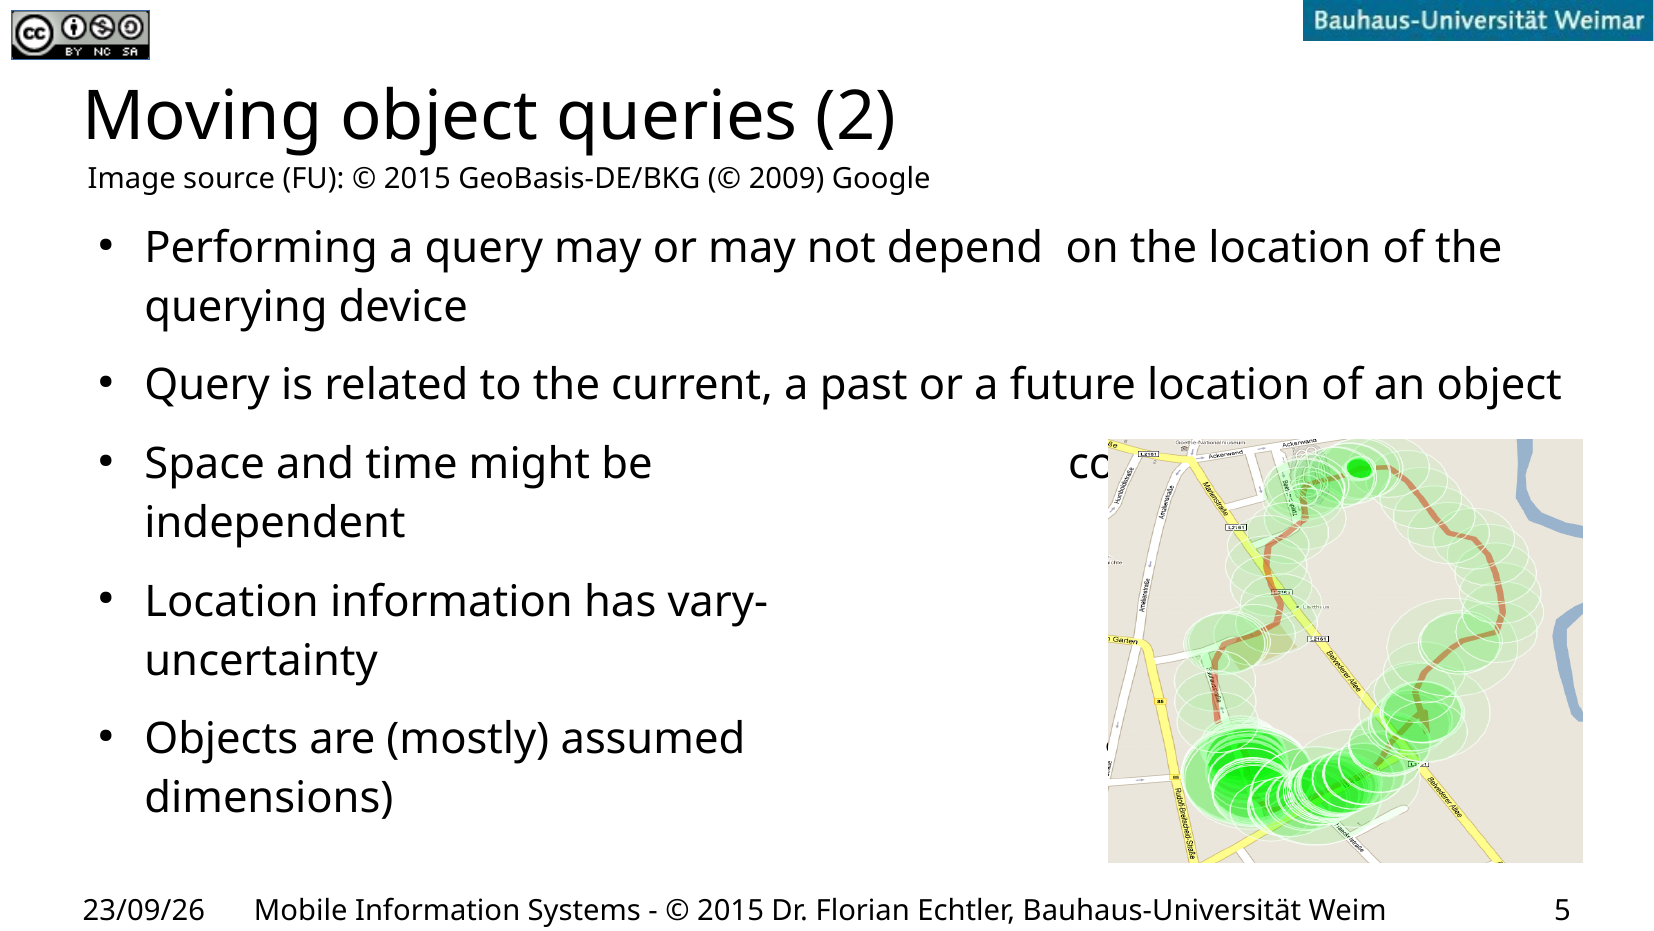

# Moving object queries (2)
Image source (FU): © 2015 GeoBasis-DE/BKG (© 2009) Google
Performing a query may or may not depend on the location of the querying device
Query is related to the current, a past or a future location of an object
Space and time might be correlated or independent
Location information has vary- ing degree of uncertainty
Objects are (mostly) assumed as point-like (no dimensions)
Mobile Information Systems - © 2015 Dr. Florian Echtler, Bauhaus-Universität Weimar
5